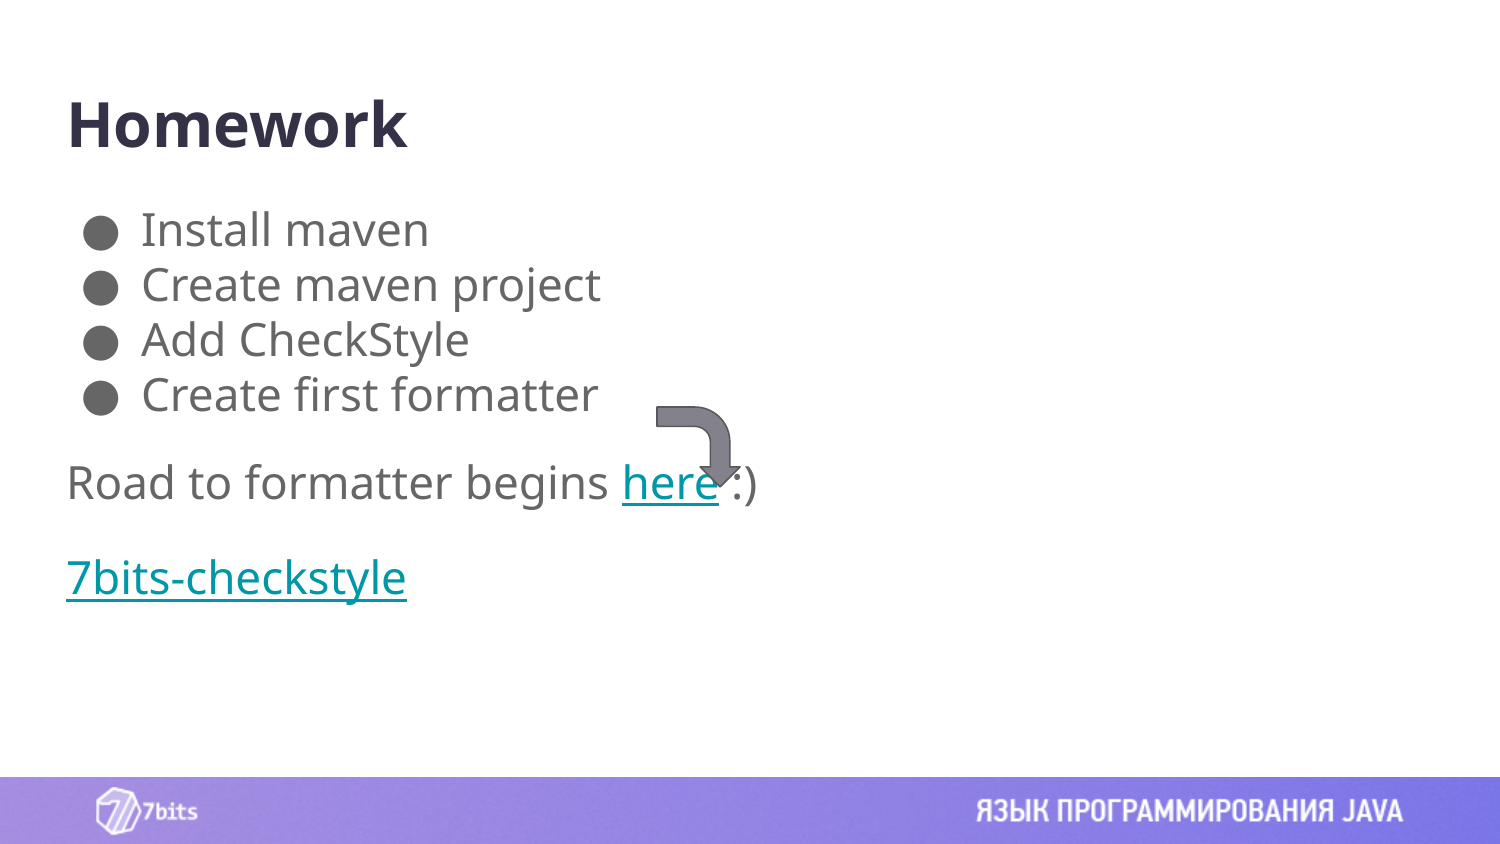

# Homework
Install maven
Create maven project
Add CheckStyle
Create first formatter
Road to formatter begins here :)
7bits-checkstyle